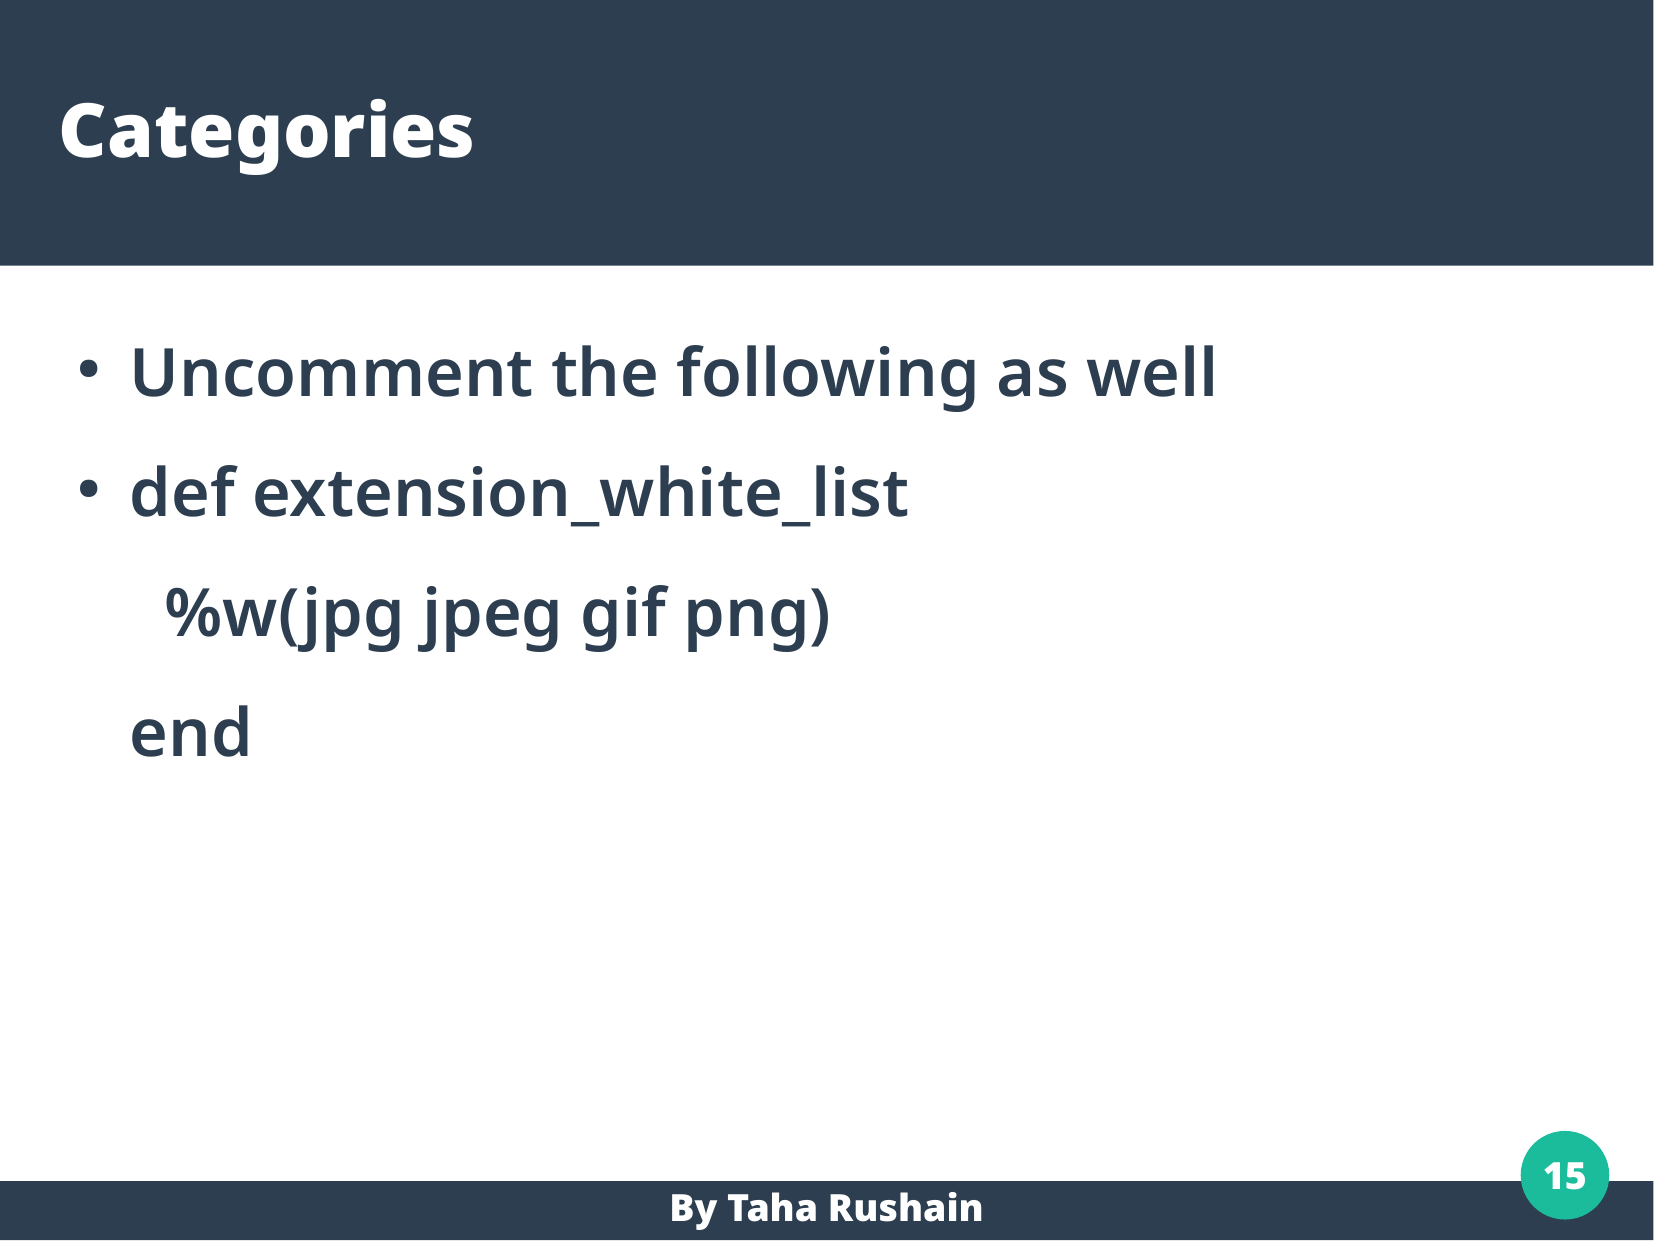

# Categories
Uncomment the following as well
def extension_white_list
 %w(jpg jpeg gif png)
end
15
By Taha Rushain